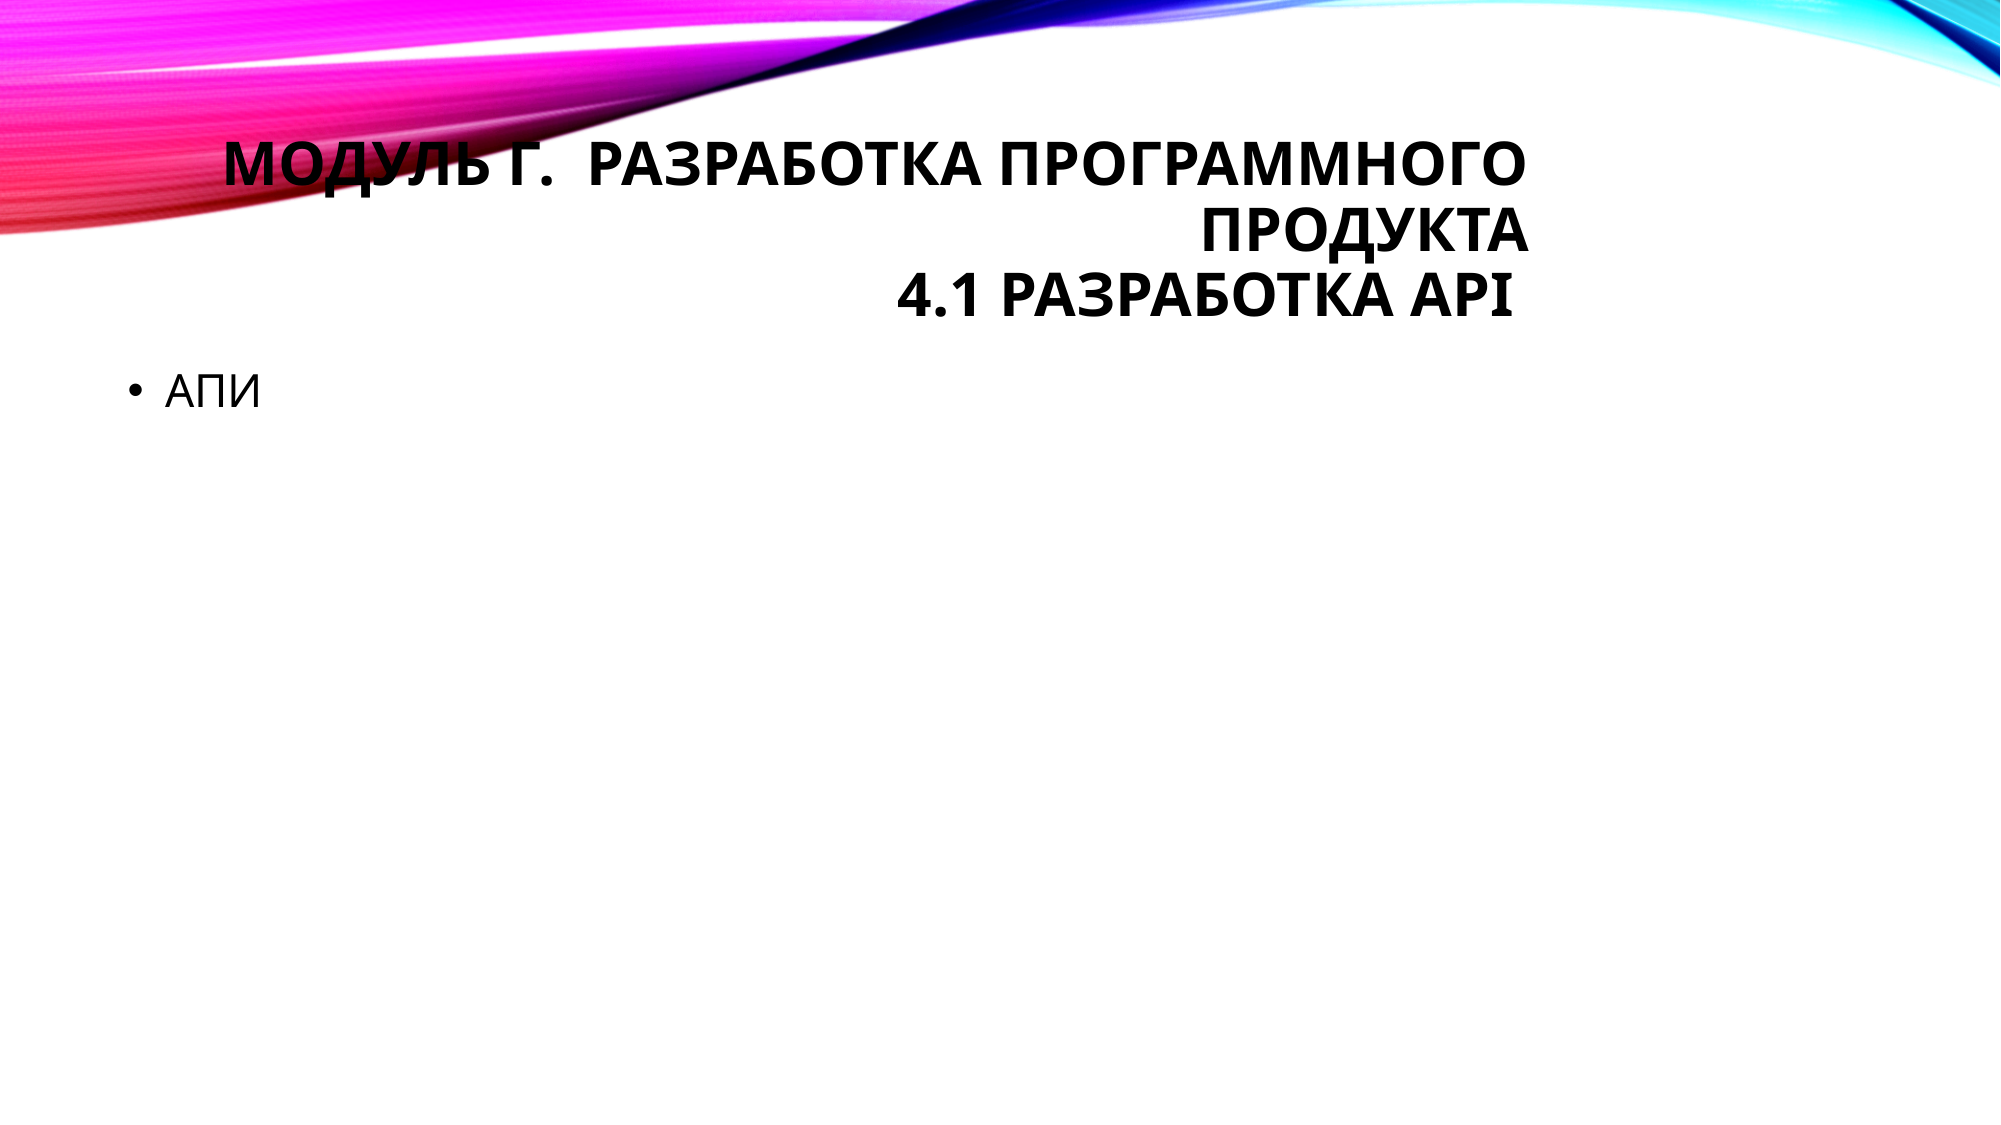

Модуль Г. Разработка программного продукта
4.1 Разработка API
# АПИ